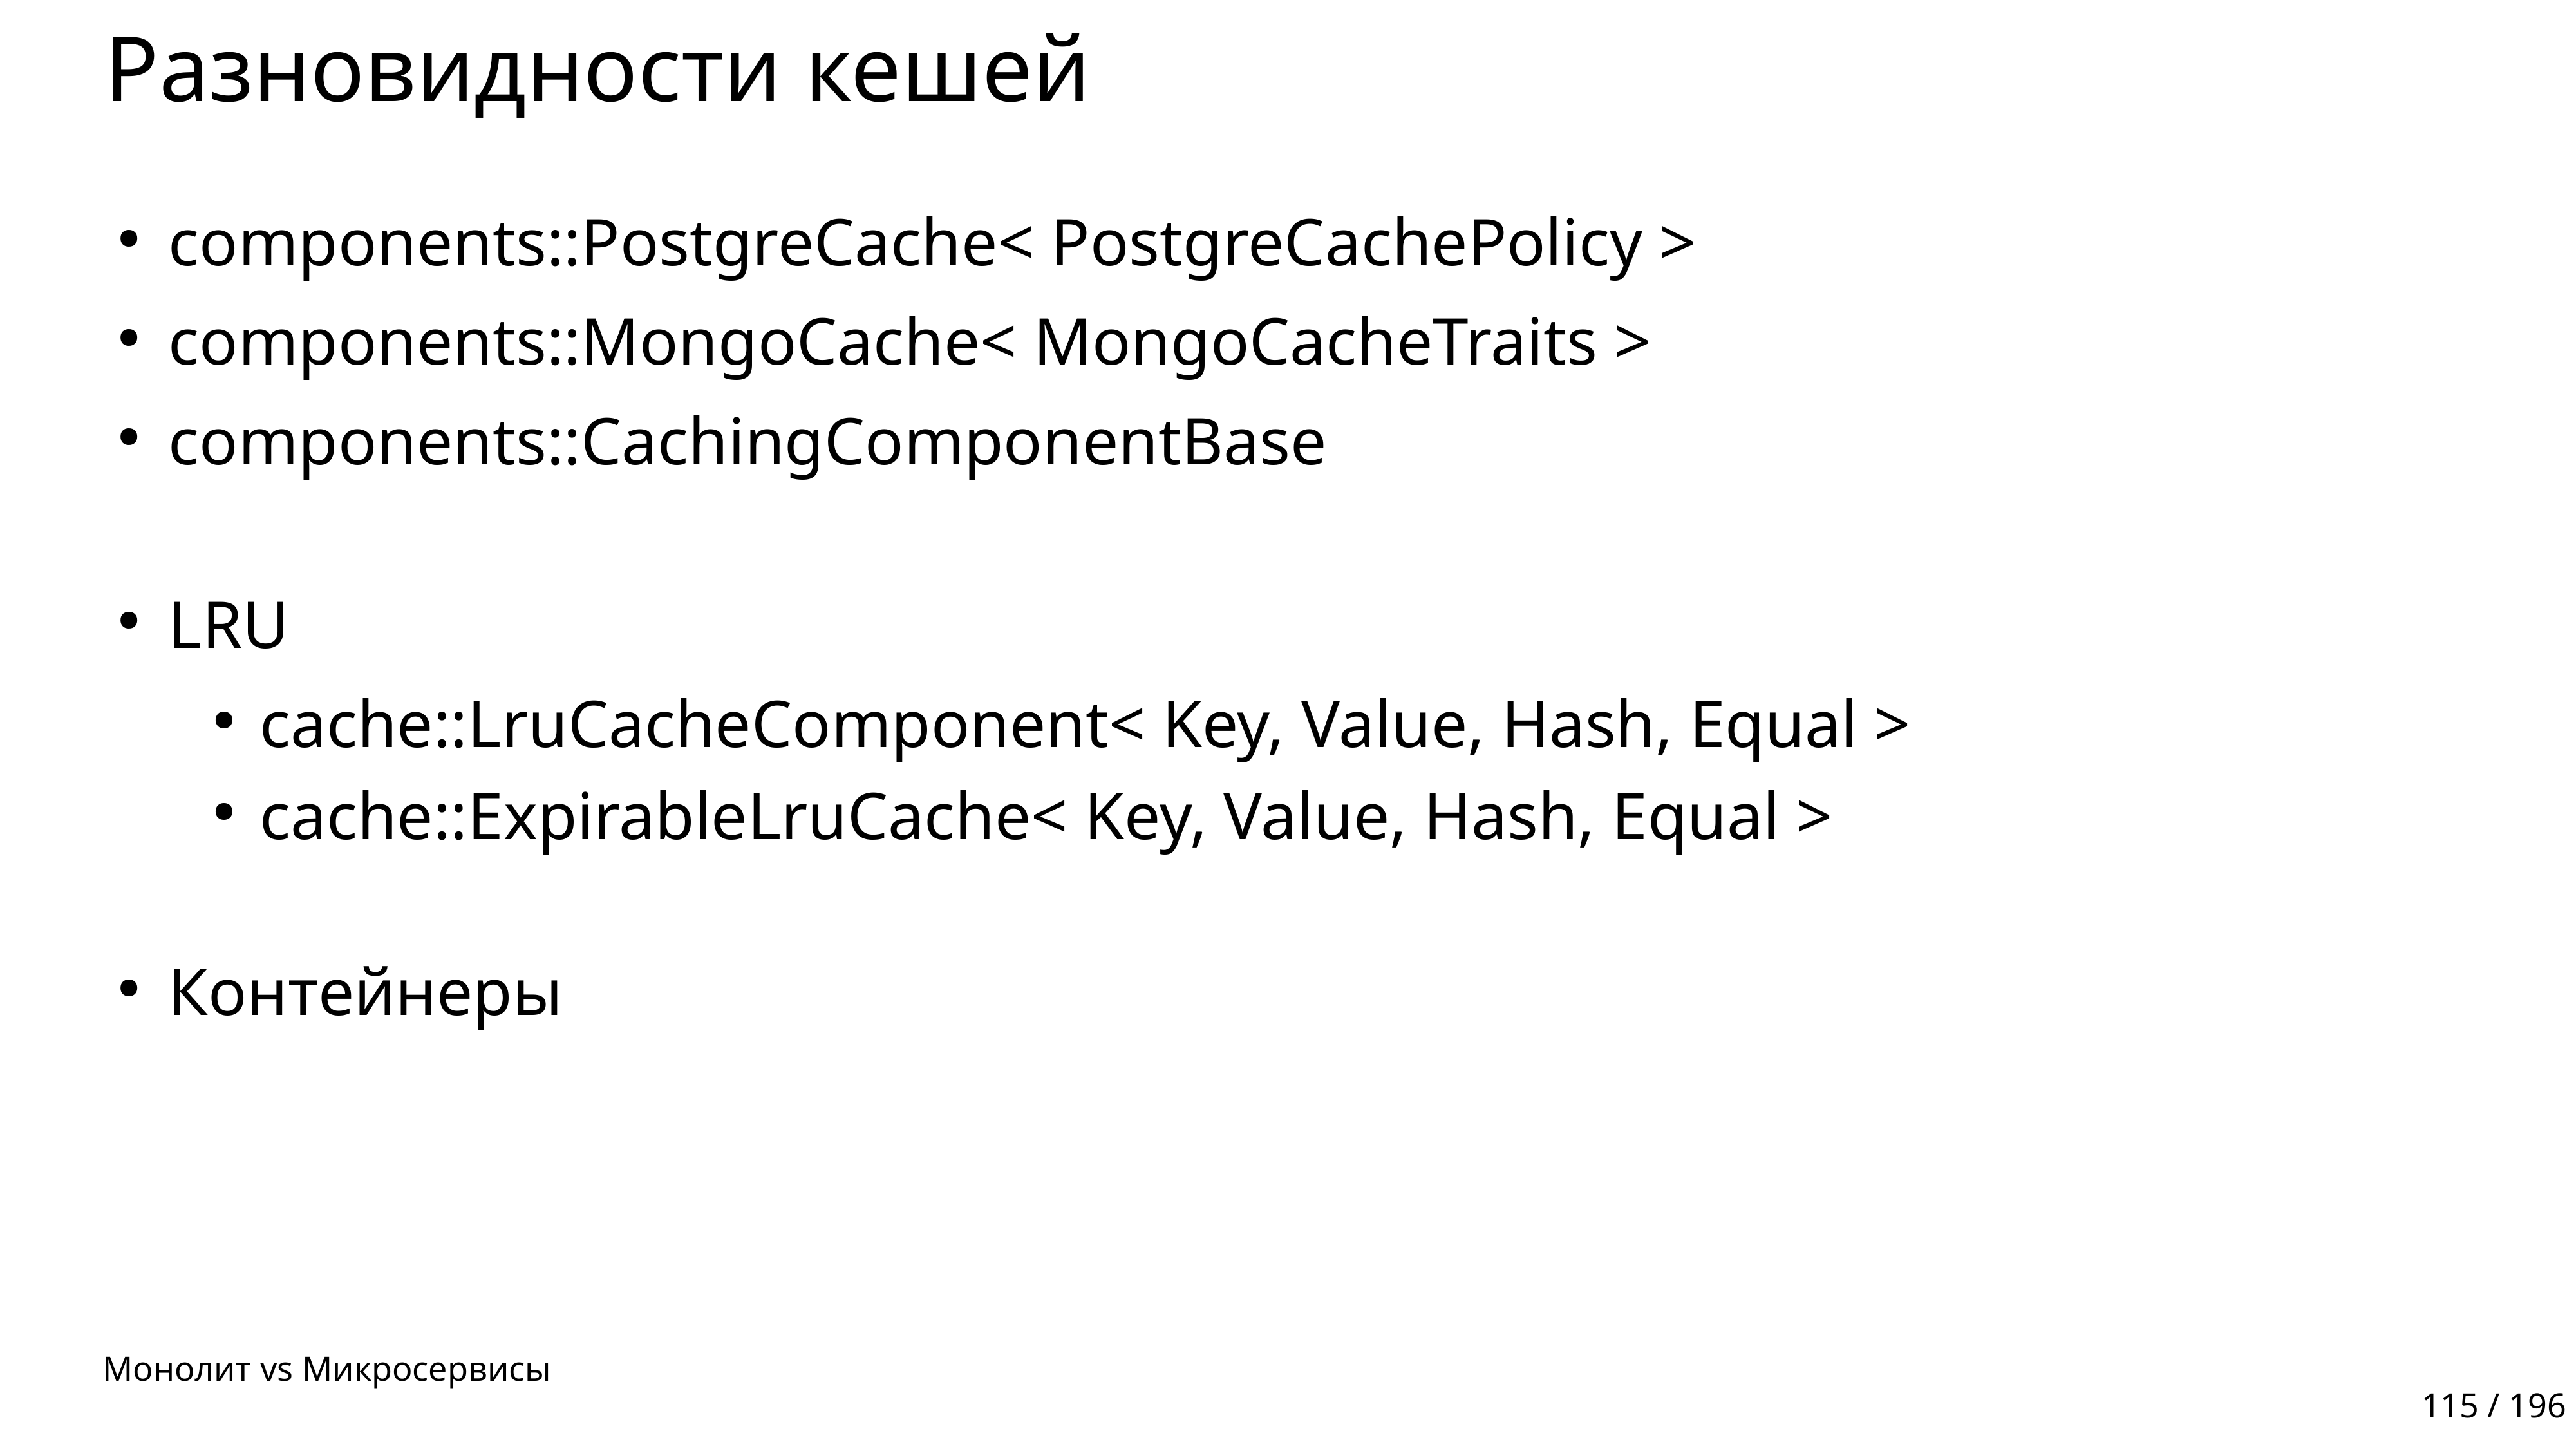

Разновидности кешей
# components::PostgreCache< PostgreCachePolicy >
 components::MongoCache< MongoCacheTraits >
 components::CachingComponentBase
 LRU
 cache::LruCacheComponent< Key, Value, Hash, Equal >
 cache::ExpirableLruCache< Key, Value, Hash, Equal >
 Контейнеры
Монолит vs Микросервисы